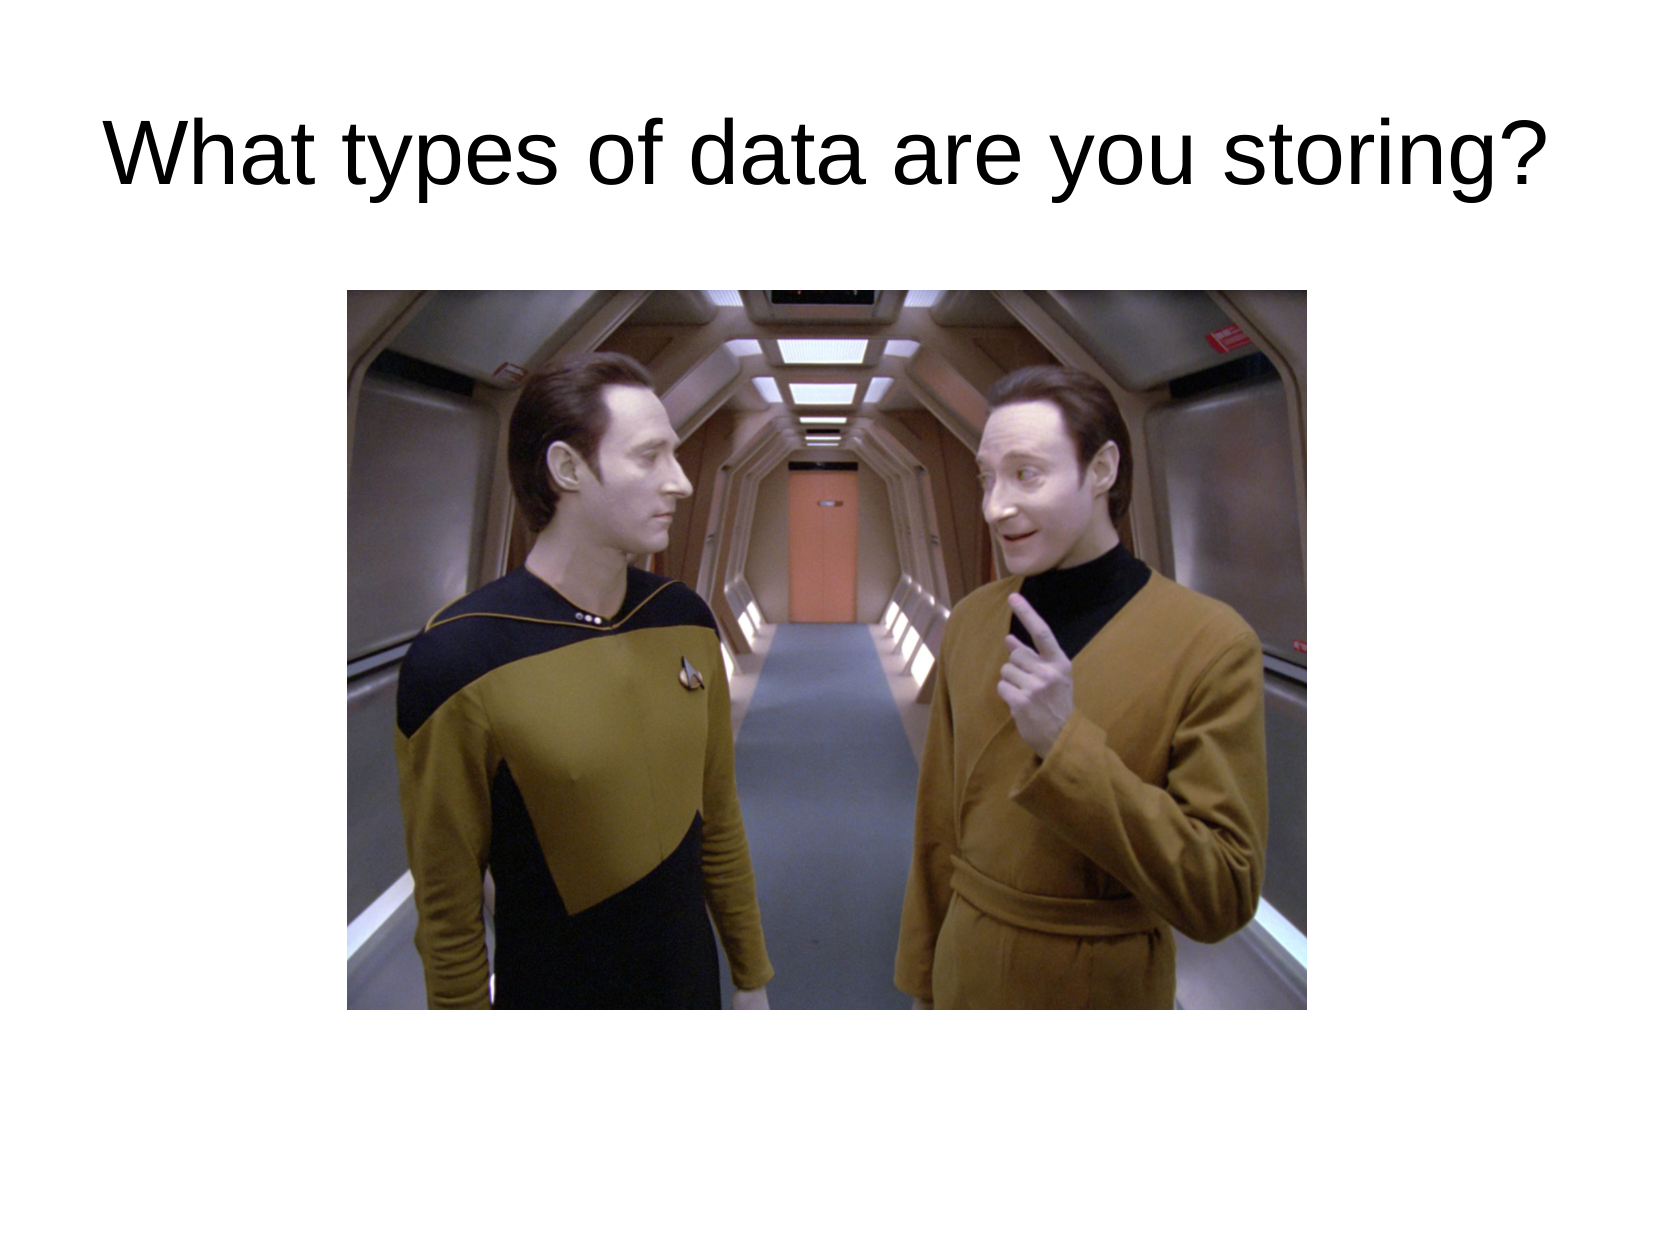

# What types of data are you storing?